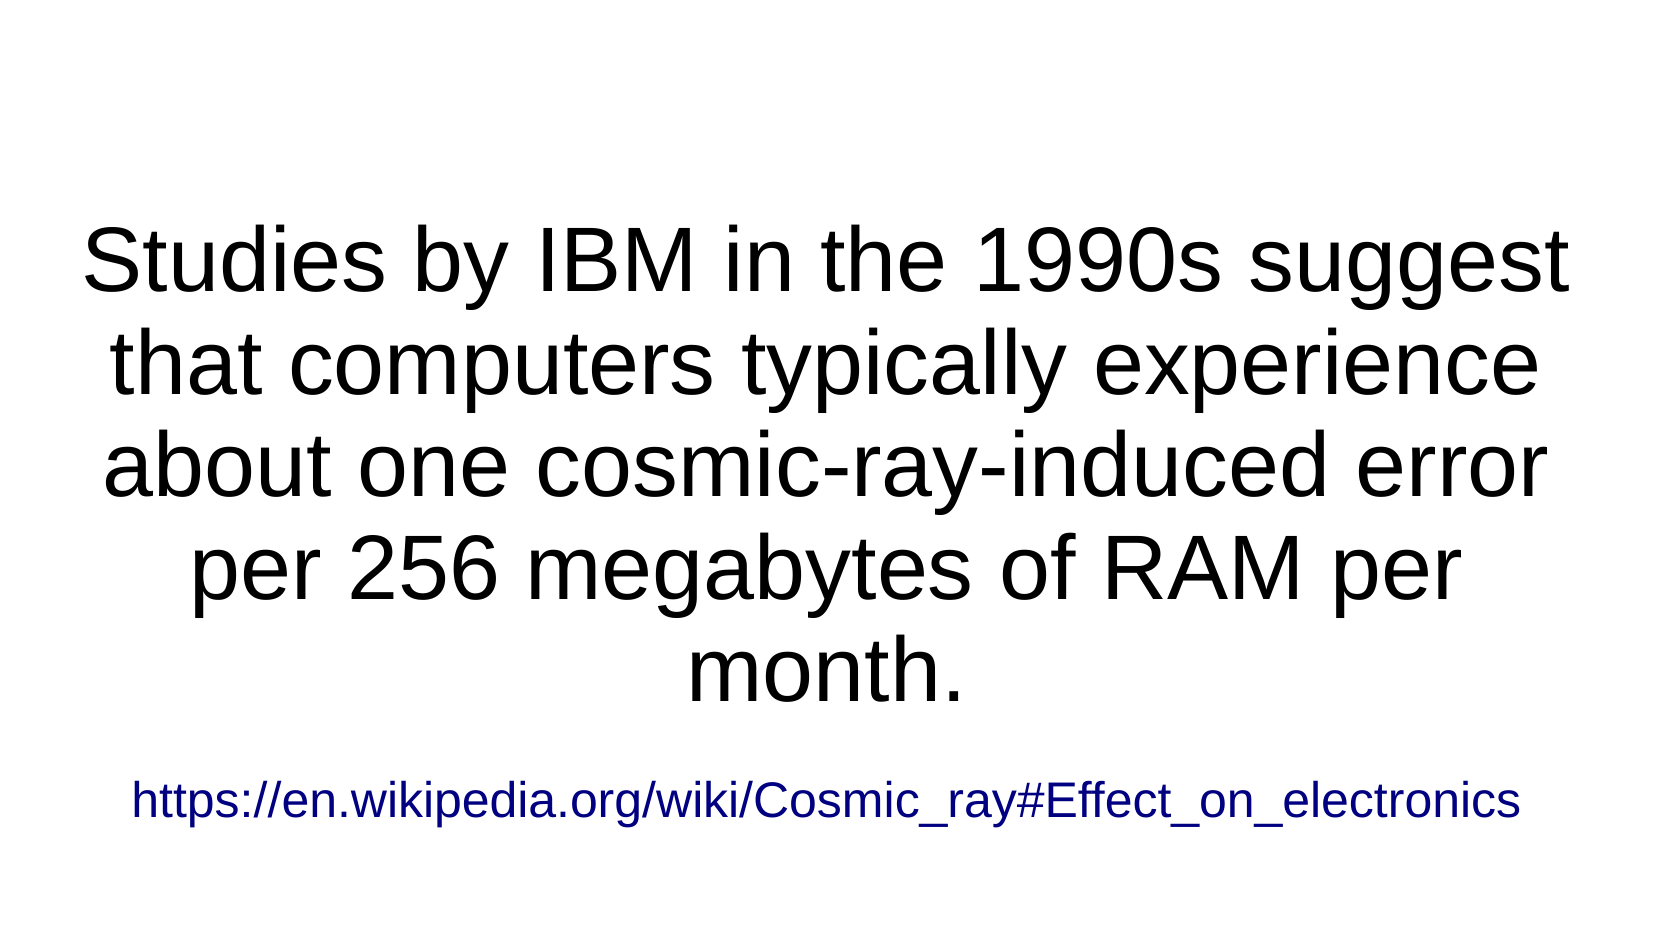

# Studies by IBM in the 1990s suggest that computers typically experience about one cosmic-ray-induced error per 256 megabytes of RAM per month.
https://en.wikipedia.org/wiki/Cosmic_ray#Effect_on_electronics